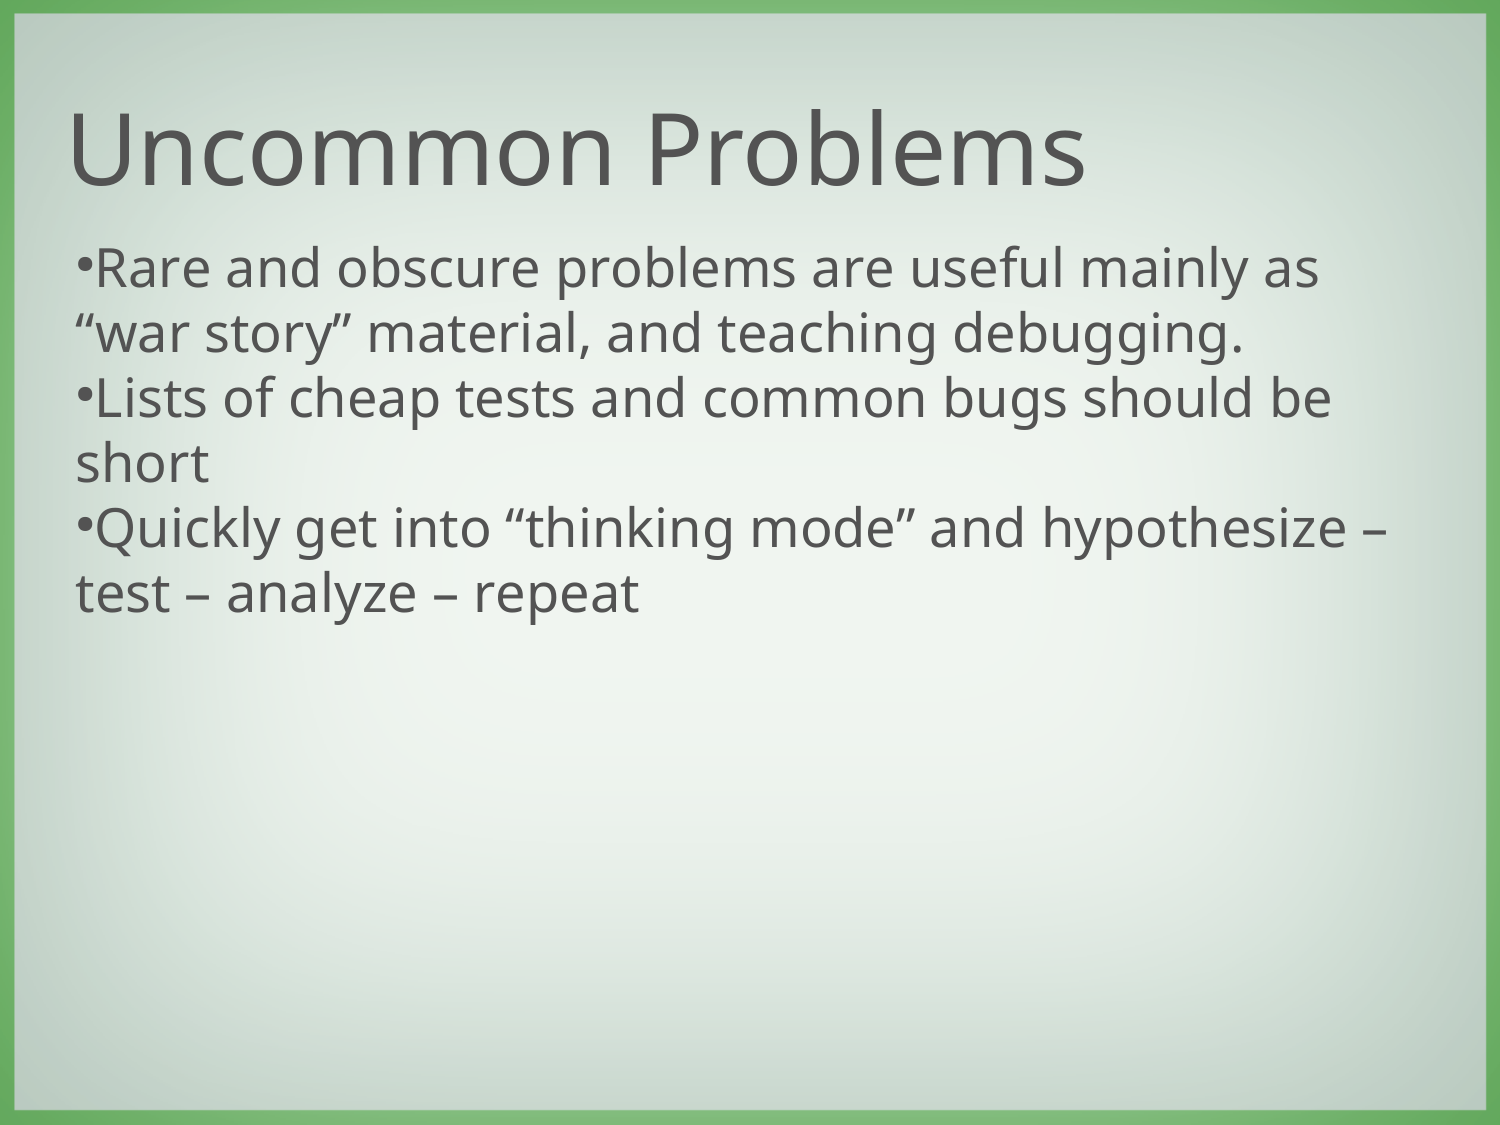

# Uncommon Problems
Rare and obscure problems are useful mainly as “war story” material, and teaching debugging.
Lists of cheap tests and common bugs should be short
Quickly get into “thinking mode” and hypothesize – test – analyze – repeat